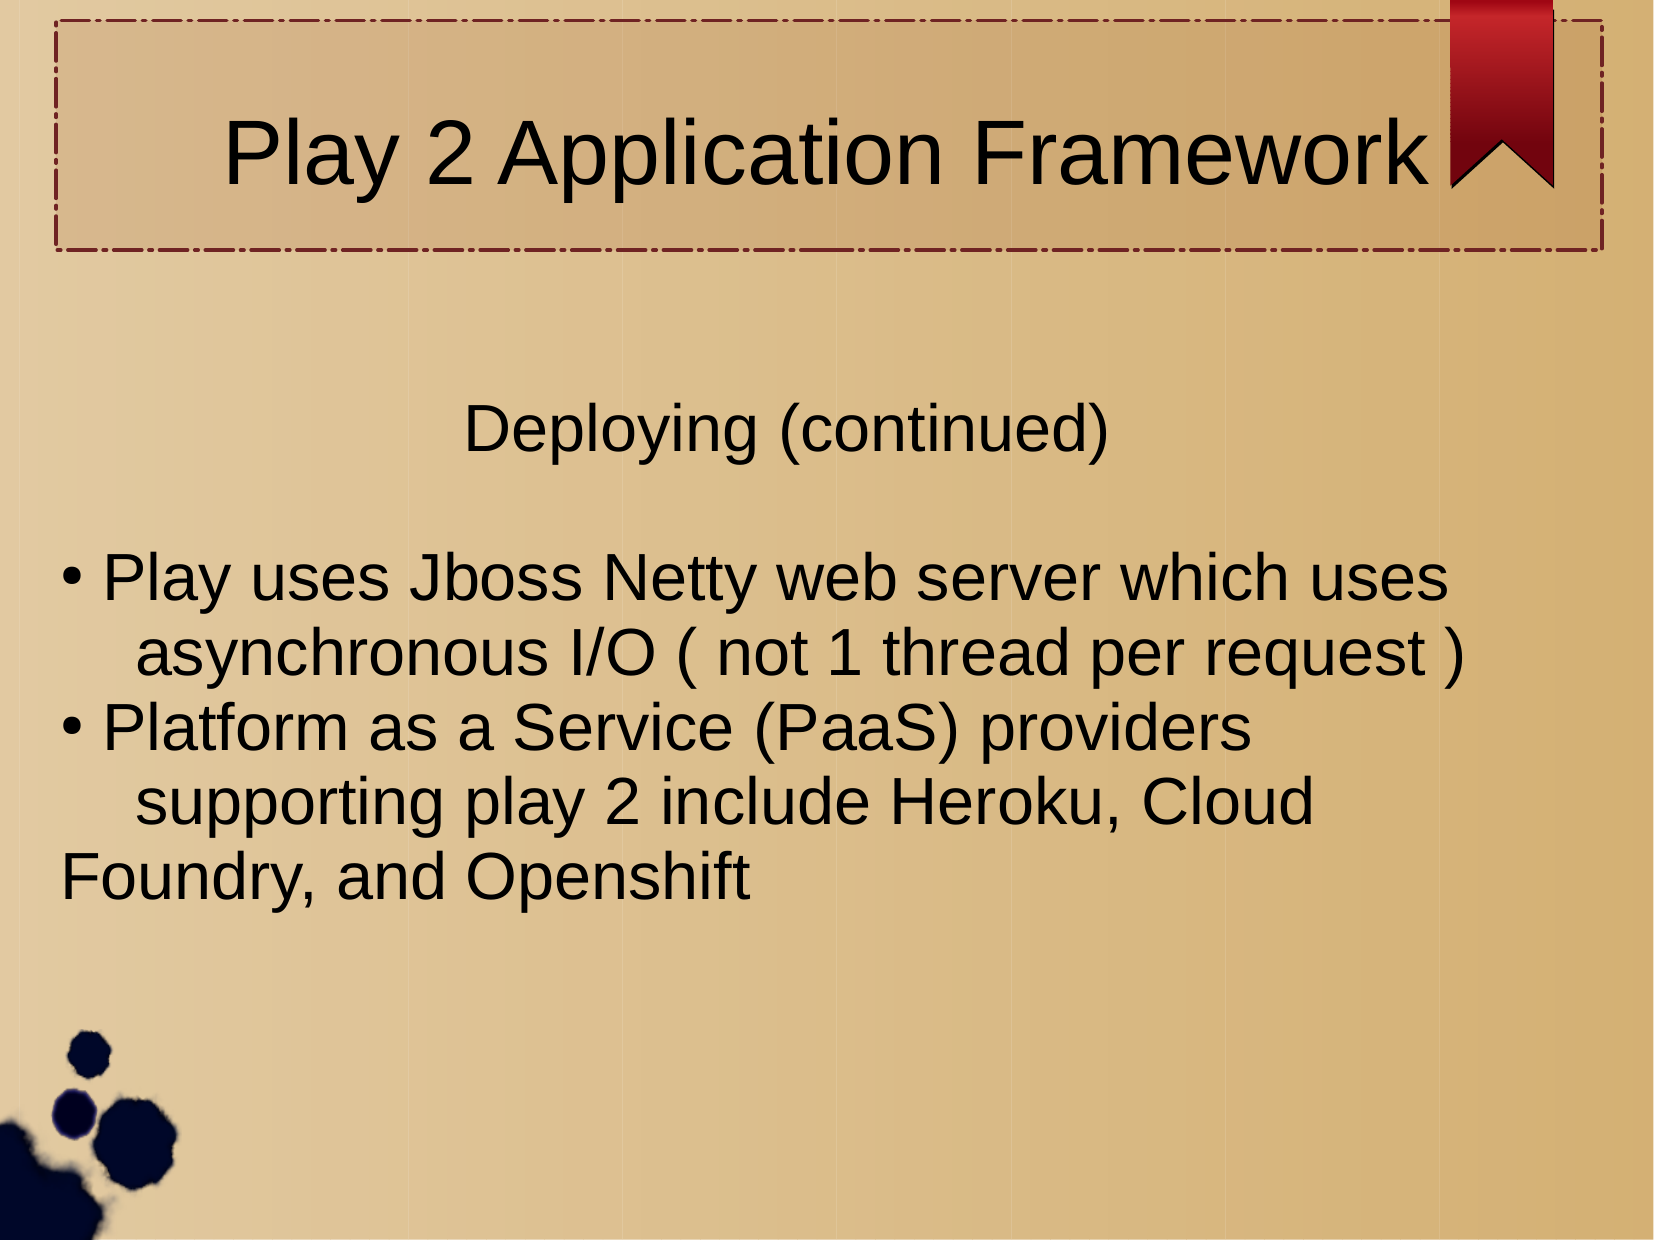

# Play 2 Application Framework
Deploying (continued)
 Play uses Jboss Netty web server which uses 		asynchronous I/O ( not 1 thread per request )
 Platform as a Service (PaaS) providers 				supporting play 2 include Heroku, Cloud 			Foundry, and Openshift